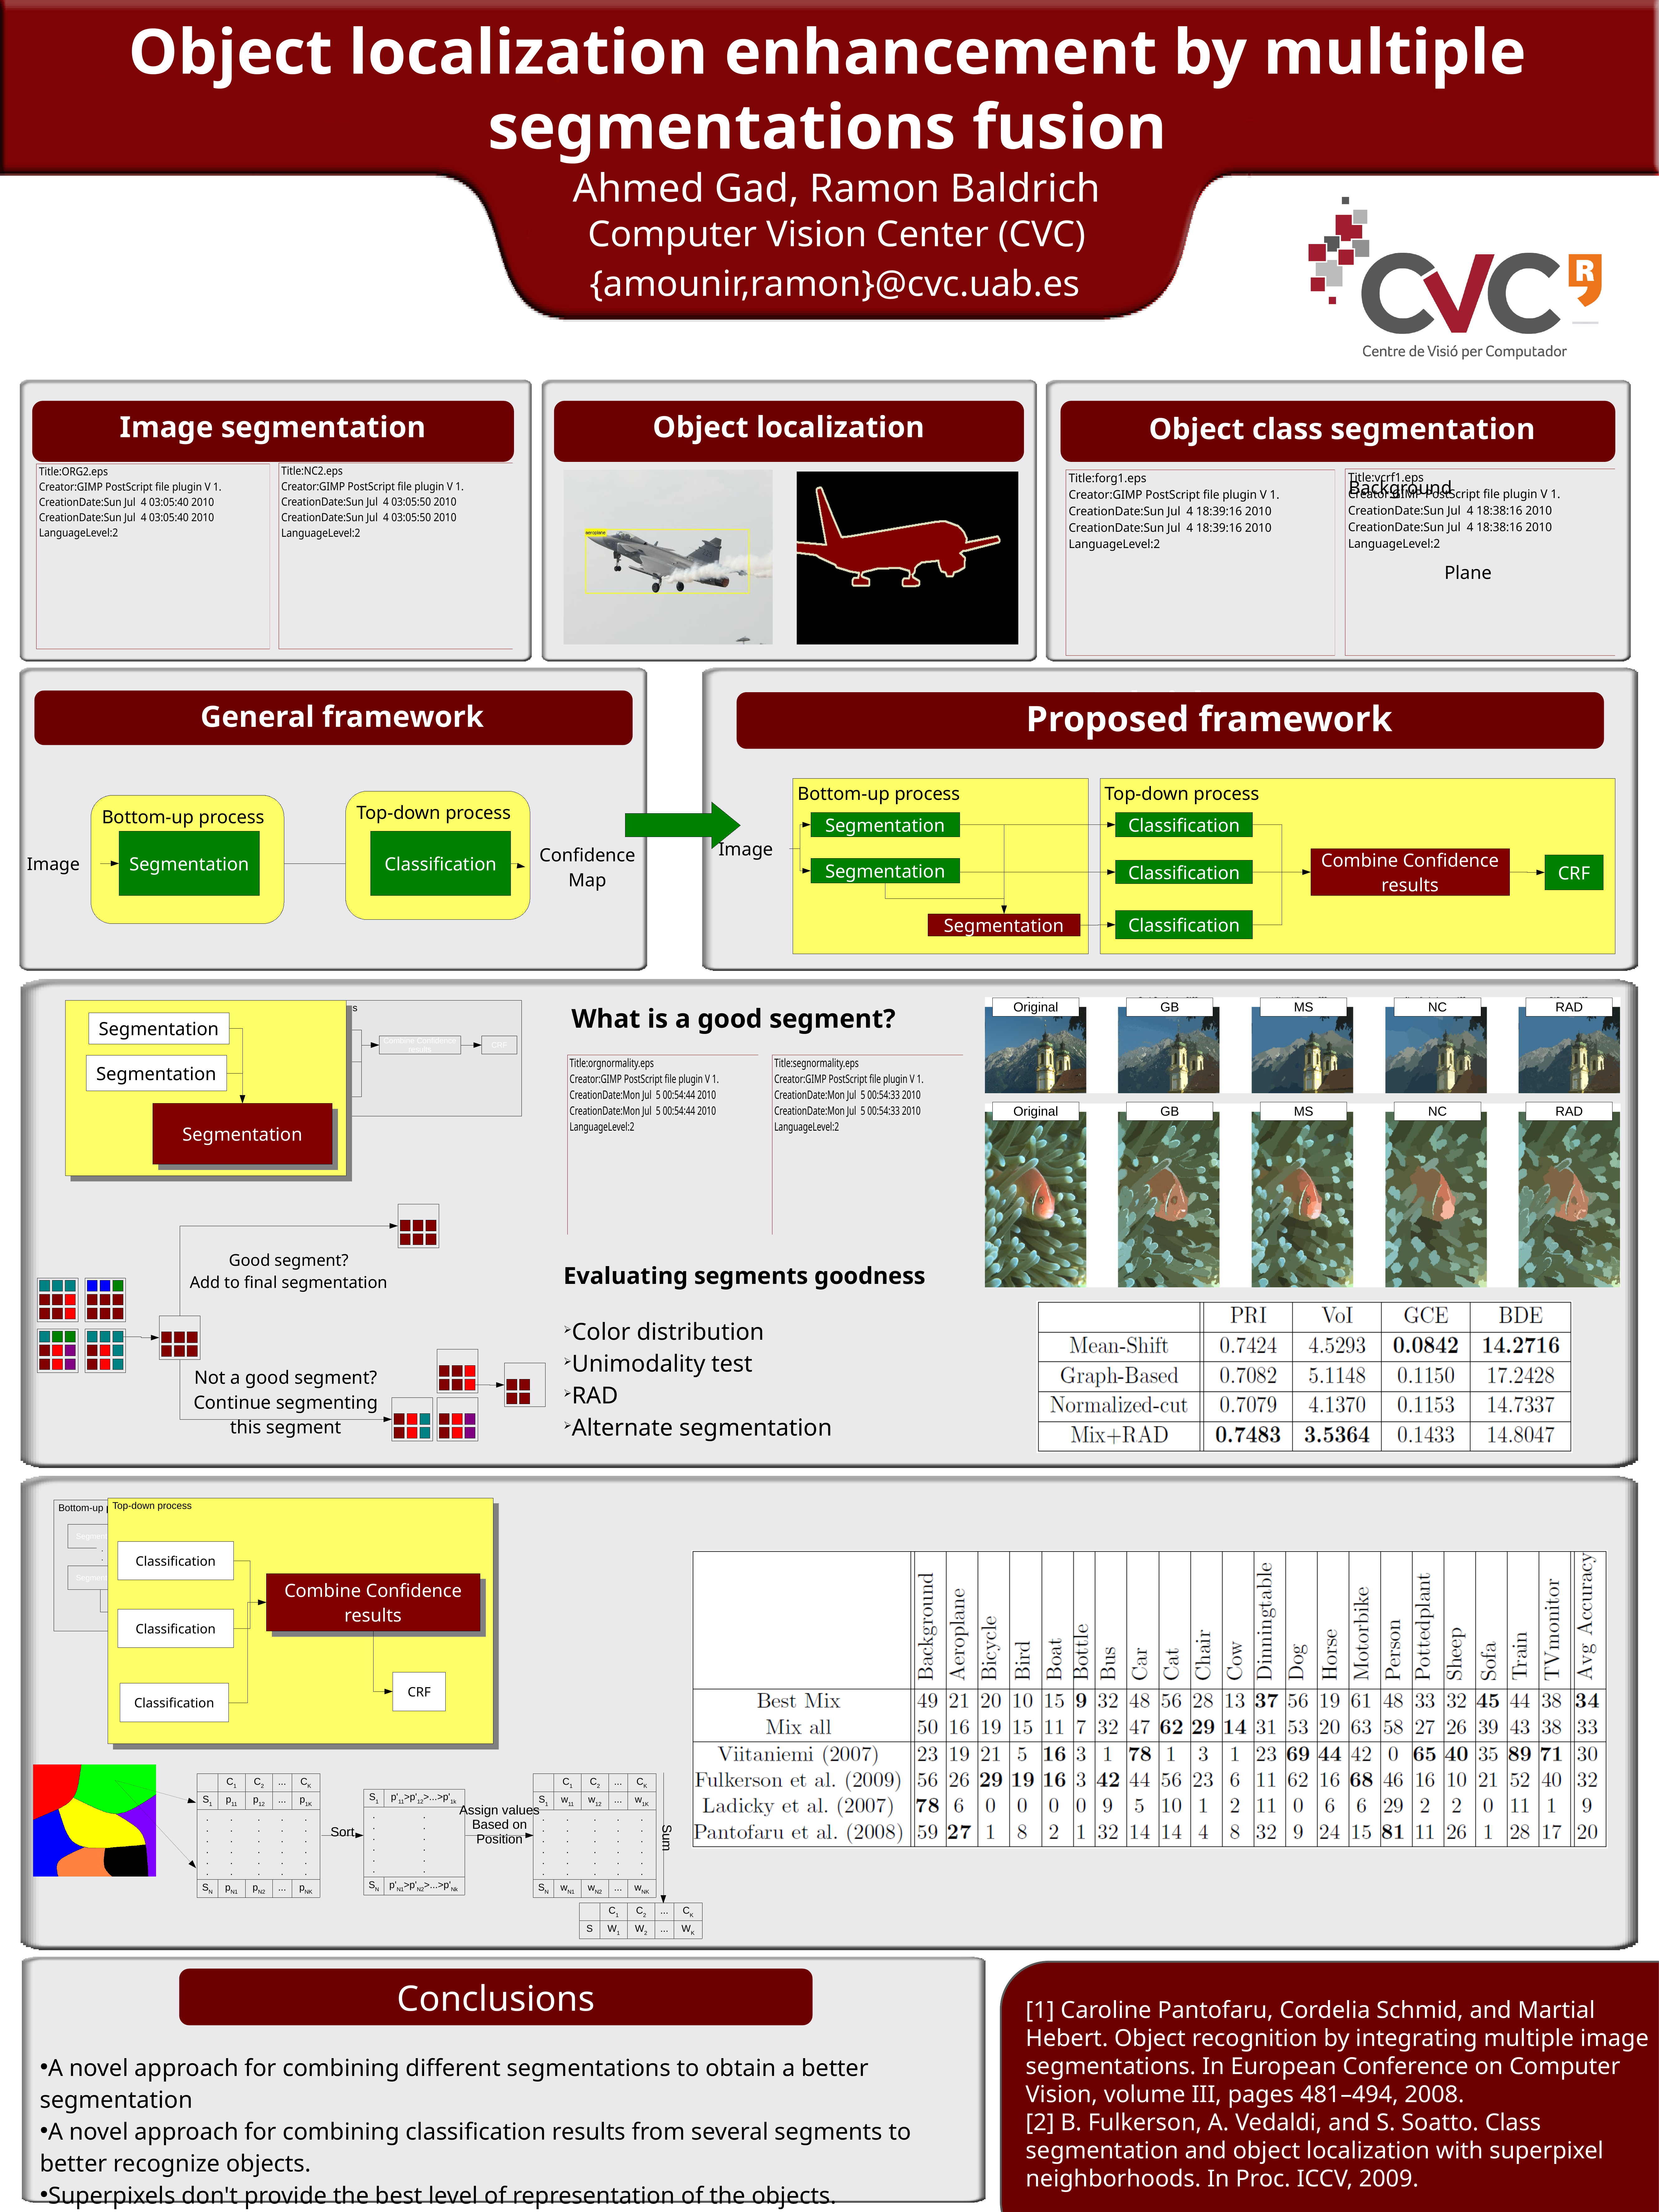

Object localization enhancement by multiple segmentations fusion
Ahmed Gad, Ramon Baldrich
Computer Vision Center (CVC)
{amounir,ramon}@cvc.uab.es
Object localization
Image segmentation
Object class segmentation
Background
Plane
Subtitle
Proposed framework
General framework
Bottom-up process
Top-down process
Top-down process
Bottom-up process
Segmentation
Classification
Segmentation
Segmentation
Classification
Image
Confidence
Map
Combine Confidence
results
Image
CRF
Segmentation
Classification
Classification
Segmentation
Original
GB
MS
NC
RAD
# What is a good segment?
Top-down process
Segmentation
Classification
Combine Confidence
results
CRF
Classification
Segmentation
Classification
Original
GB
MS
NC
RAD
Segmentation
Evaluating segments goodness
Color distribution
Unimodality test
RAD
Alternate segmentation
Top-down process
Bottom-up process
Segmentation
Classification
.
.
Segmentation
Combine Confidence
results
Classification
Segmentation
CRF
Classification
Sum
| | C1 | C2 | ... | CK |
| --- | --- | --- | --- | --- |
| S1 | p11 | p12 | ... | p1K |
| . . . . . . | . . . . . . | . . . . . . | . . . . . . | . . . . . . |
| SN | pN1 | pN2 | ... | pNK |
| | C1 | C2 | ... | CK |
| --- | --- | --- | --- | --- |
| S1 | w11 | w12 | ... | w1K |
| . . . . . . | . . . . . . | . . . . . . | . . . . . . | . . . . . . |
| SN | wN1 | wN2 | ... | wNK |
| S1 | p'11>p'12>...>p'1k |
| --- | --- |
| . . . . . . | . . . . . . |
| SN | p'N1>p'N2>...>p'Nk |
Sort
Assign values
Based on
Position
| | C1 | C2 | ... | CK |
| --- | --- | --- | --- | --- |
| S | W1 | W2 | ... | WK |
Conclusions
[1] Caroline Pantofaru, Cordelia Schmid, and Martial Hebert. Object recognition by integrating multiple image segmentations. In European Conference on Computer Vision, volume III, pages 481–494, 2008.
[2] B. Fulkerson, A. Vedaldi, and S. Soatto. Class segmentation and object localization with superpixel neighborhoods. In Proc. ICCV, 2009.
Relevant Info (sponsors, partners, projects, acknowledgments, etc)
A novel approach for combining different segmentations to obtain a better segmentation
A novel approach for combining classification results from several segments to better recognize objects.
Superpixels don't provide the best level of representation of the objects.